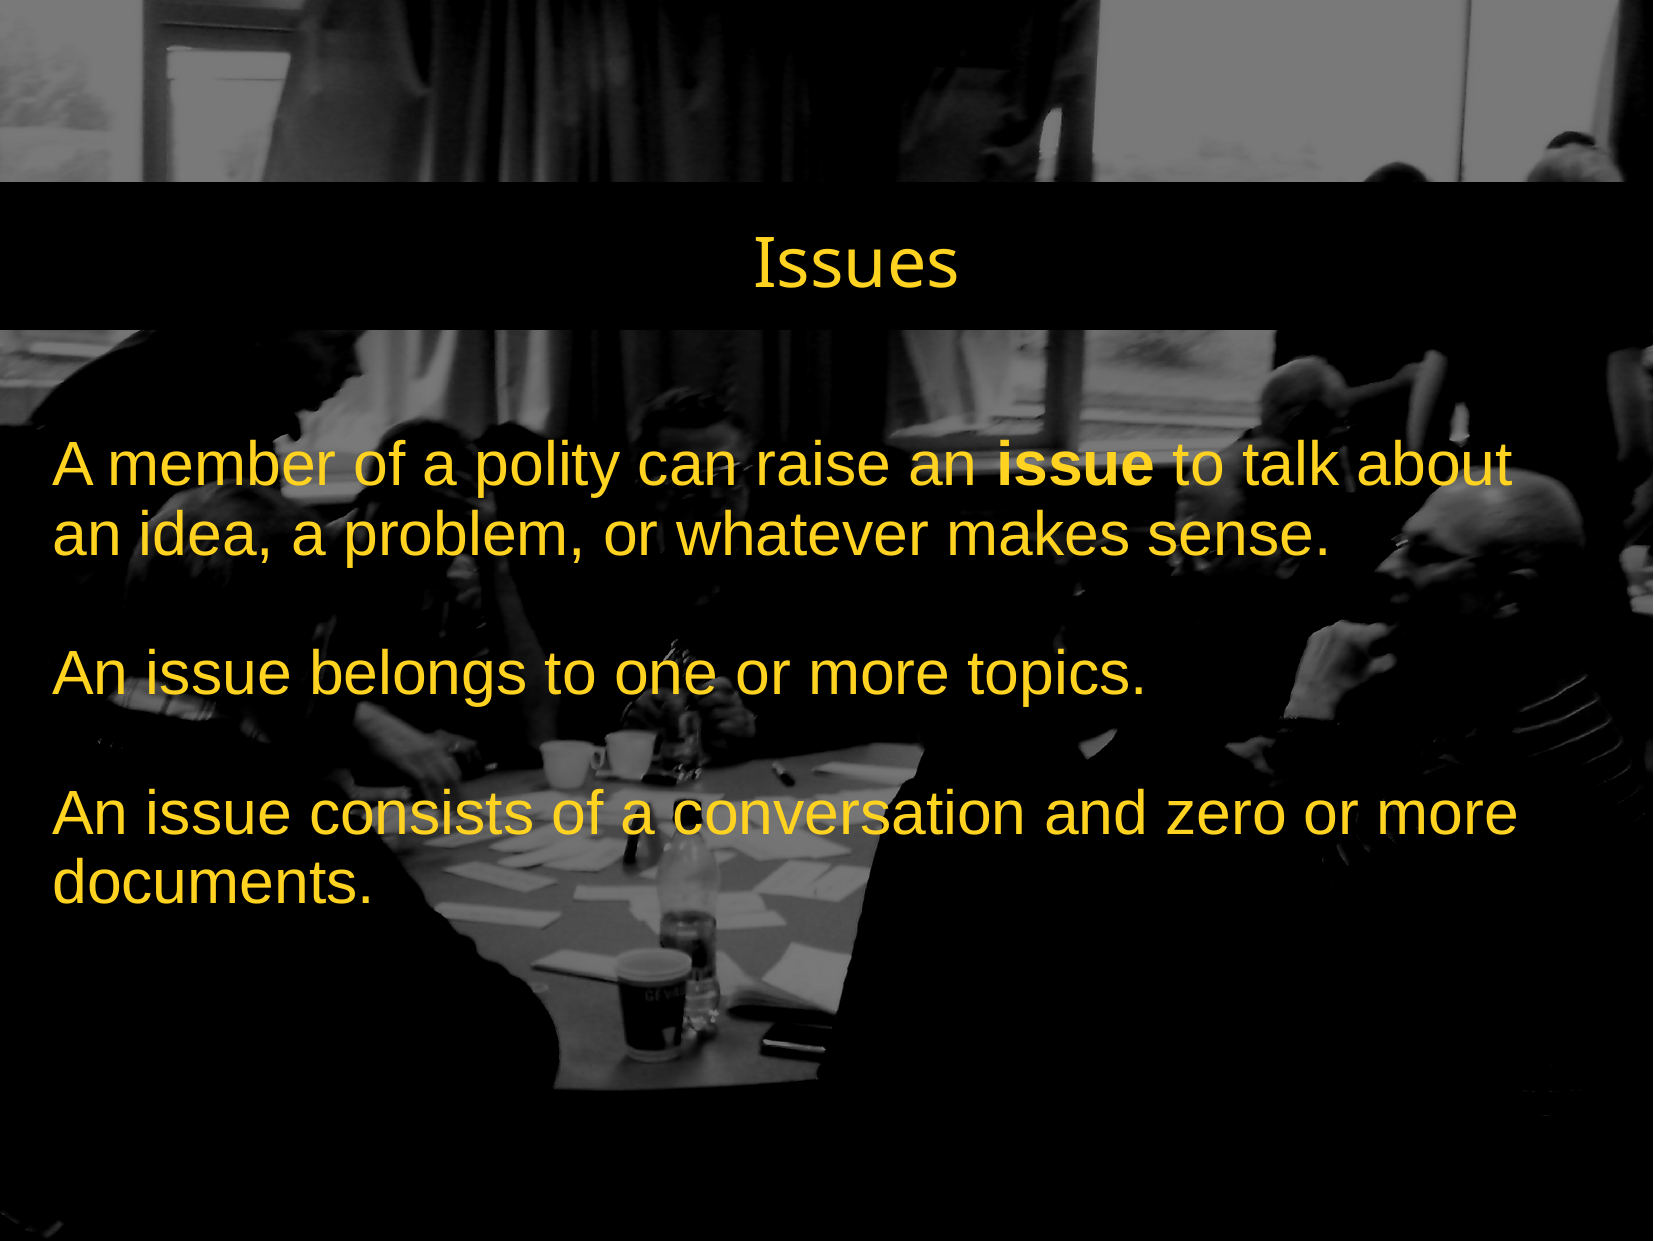

# Issues
A member of a polity can raise an issue to talk about an idea, a problem, or whatever makes sense.
An issue belongs to one or more topics.
An issue consists of a conversation and zero or more documents.